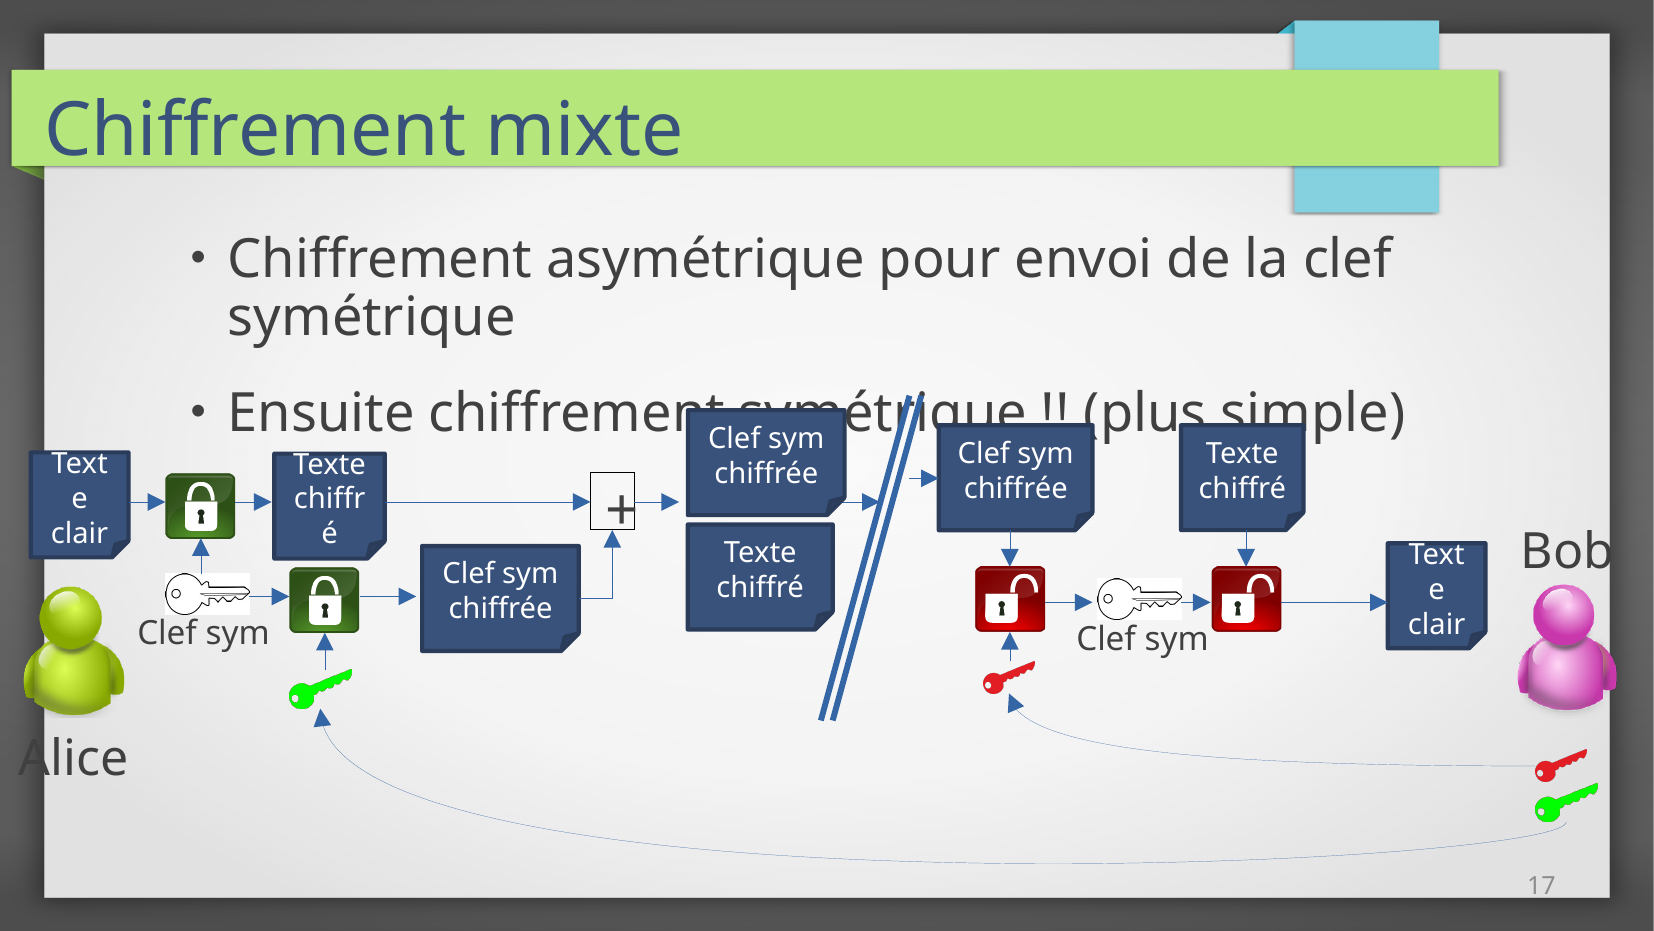

Chiffrement mixte
Chiffrement asymétrique pour envoi de la clef symétrique
Ensuite chiffrement symétrique !! (plus simple)
Clef sym
chiffrée
Clef sym
chiffrée
Texte chiffré
Texte clair
Texte chiffré
+
Bob
Texte chiffré
Texte clair
Clef sym
chiffrée
Clef sym
Clef sym
Alice